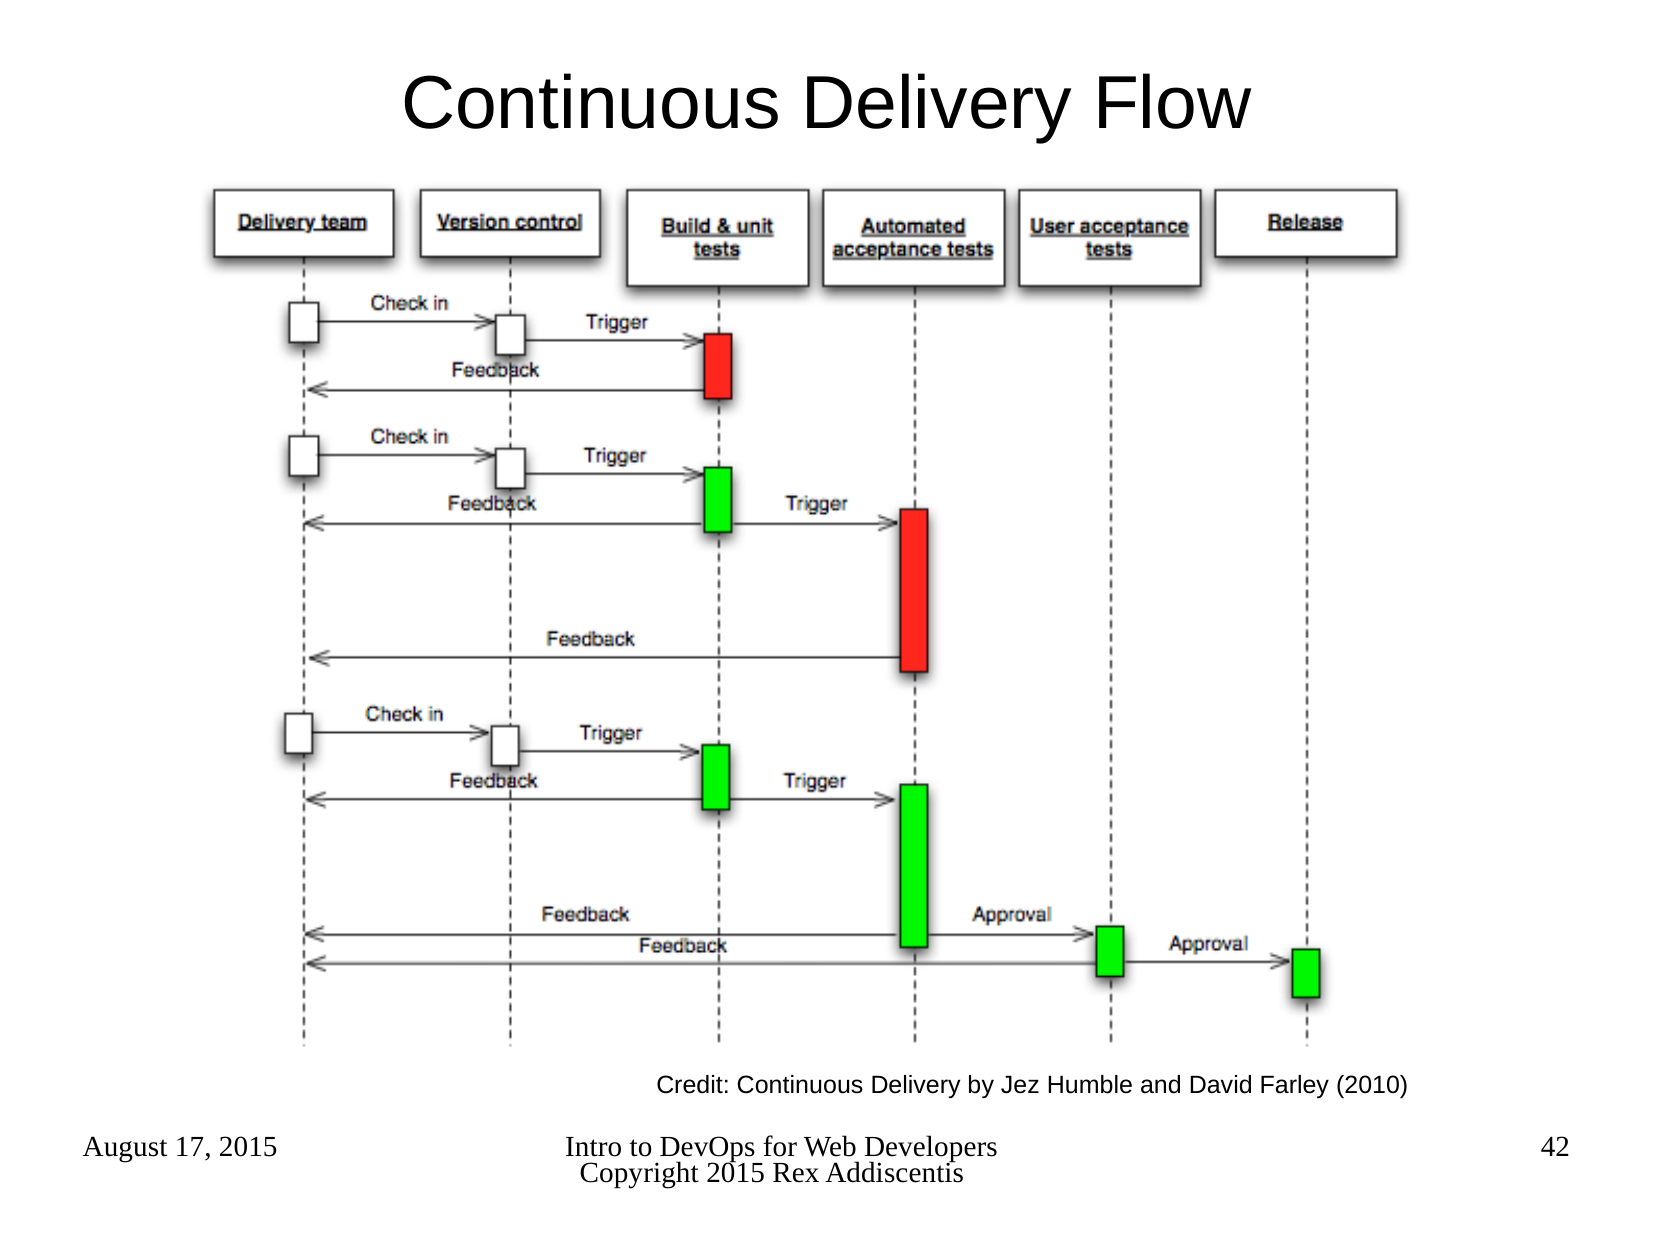

# Continuous Delivery Flow
Credit: Continuous Delivery by Jez Humble and David Farley (2010)
August 17, 2015
Intro to DevOps for Web Developers Copyright 2015 Rex Addiscentis
42